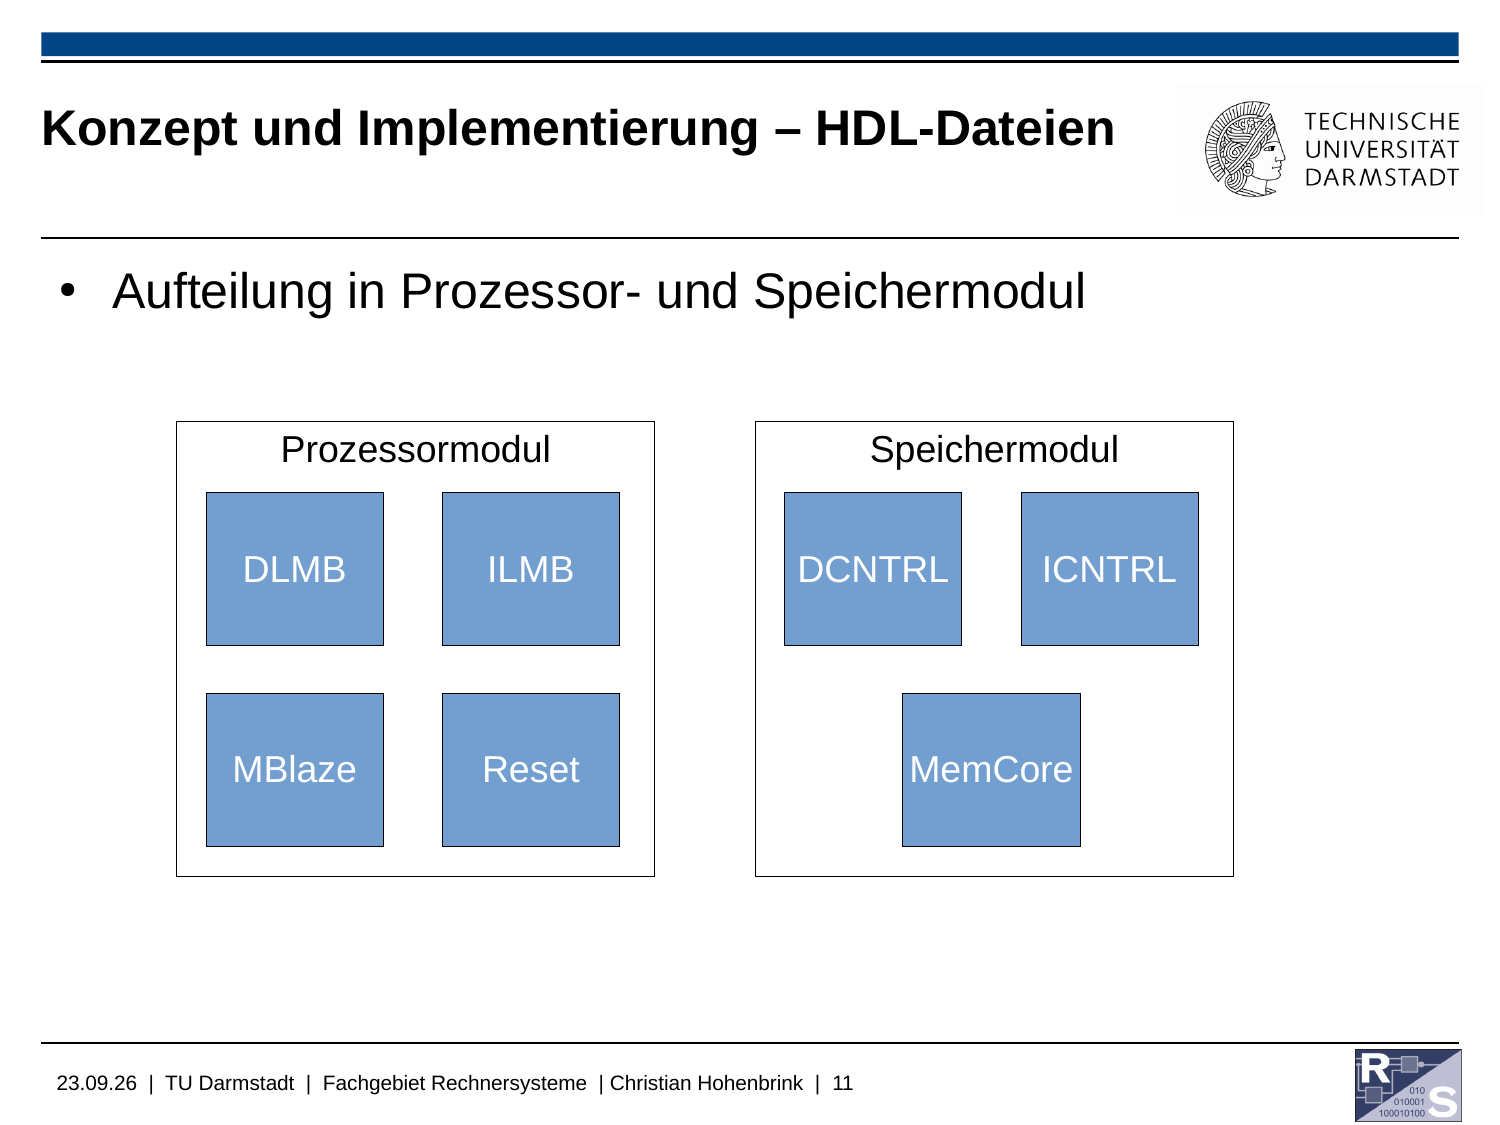

# Konzept und Implementierung – HDL-Dateien
Aufteilung in Prozessor- und Speichermodul
Prozessormodul
Speichermodul
DLMB
ILMB
DCNTRL
ICNTRL
MBlaze
Reset
MemCore